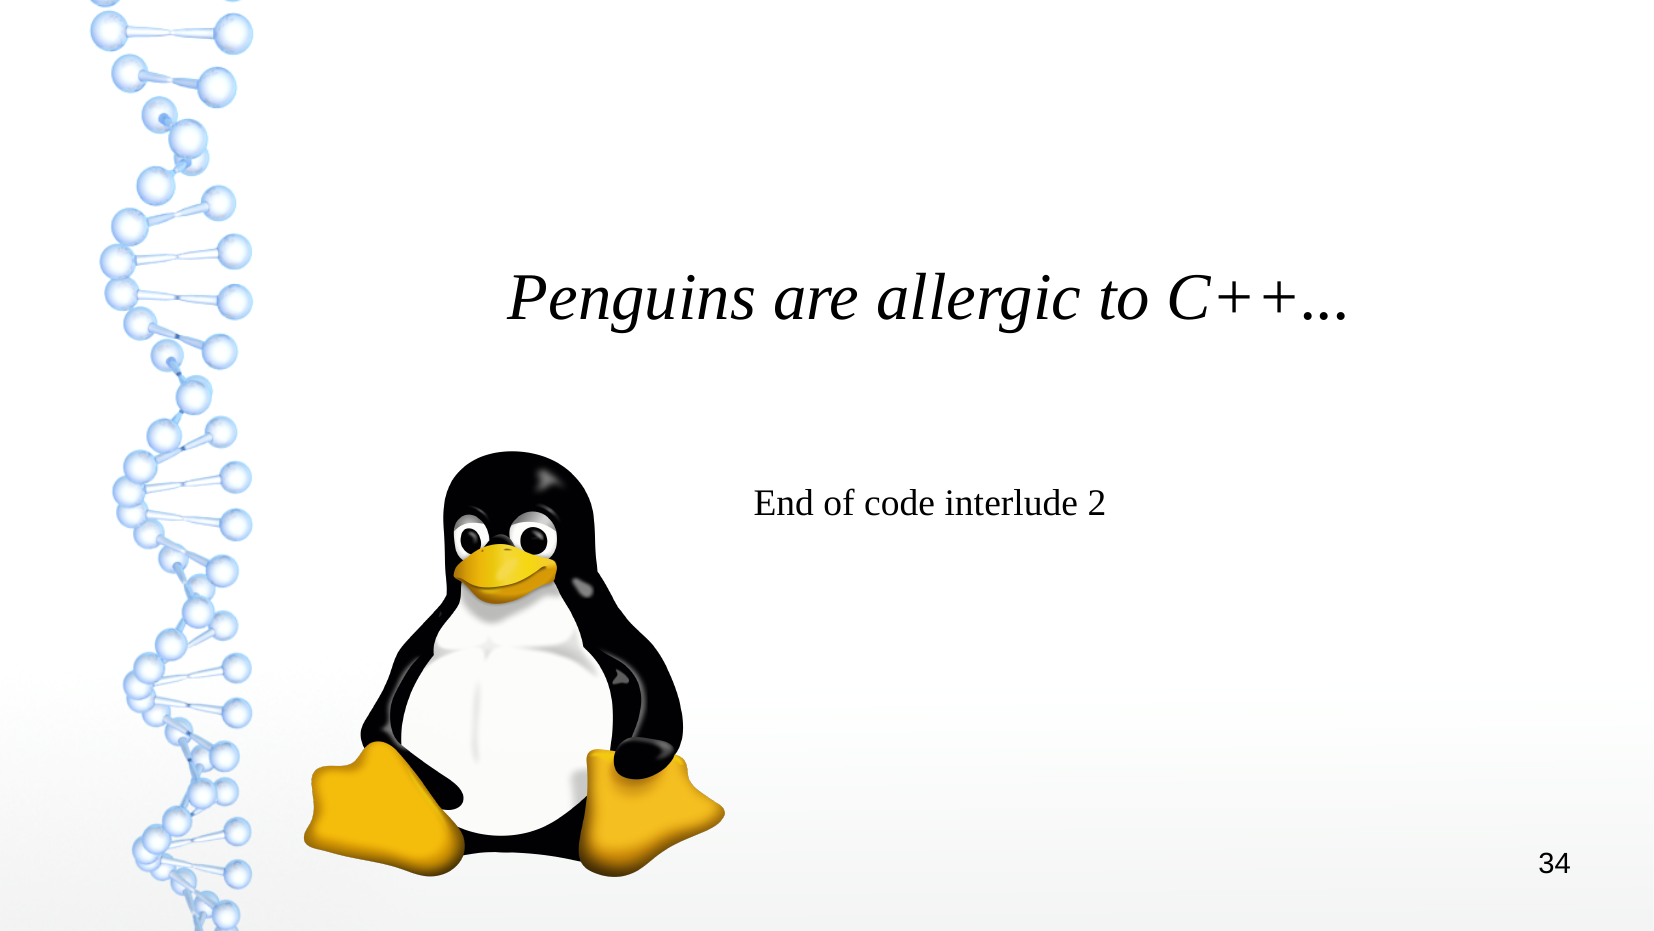

# Penguins are allergic to C++...
End of code interlude 2
34